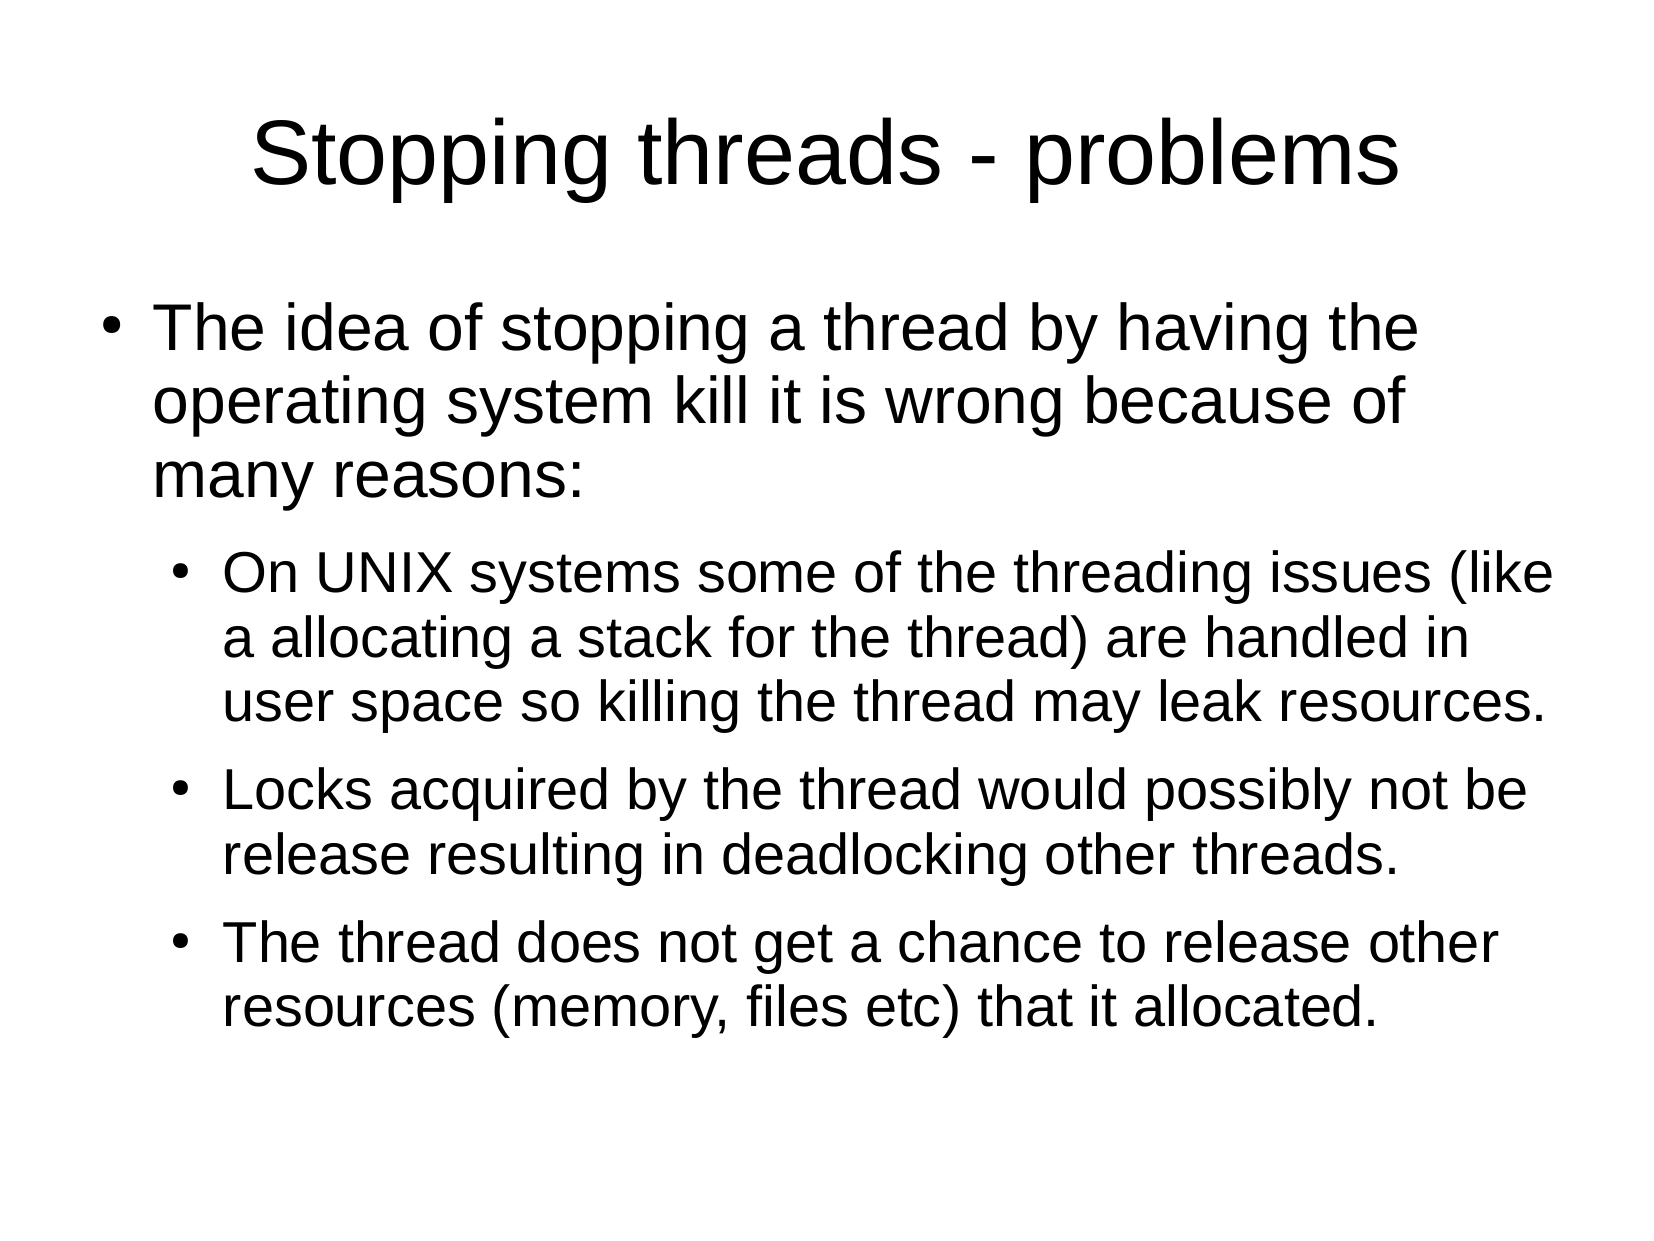

# Stopping threads - problems
The idea of stopping a thread by having the operating system kill it is wrong because of many reasons:
On UNIX systems some of the threading issues (like a allocating a stack for the thread) are handled in user space so killing the thread may leak resources.
Locks acquired by the thread would possibly not be release resulting in deadlocking other threads.
The thread does not get a chance to release other resources (memory, files etc) that it allocated.